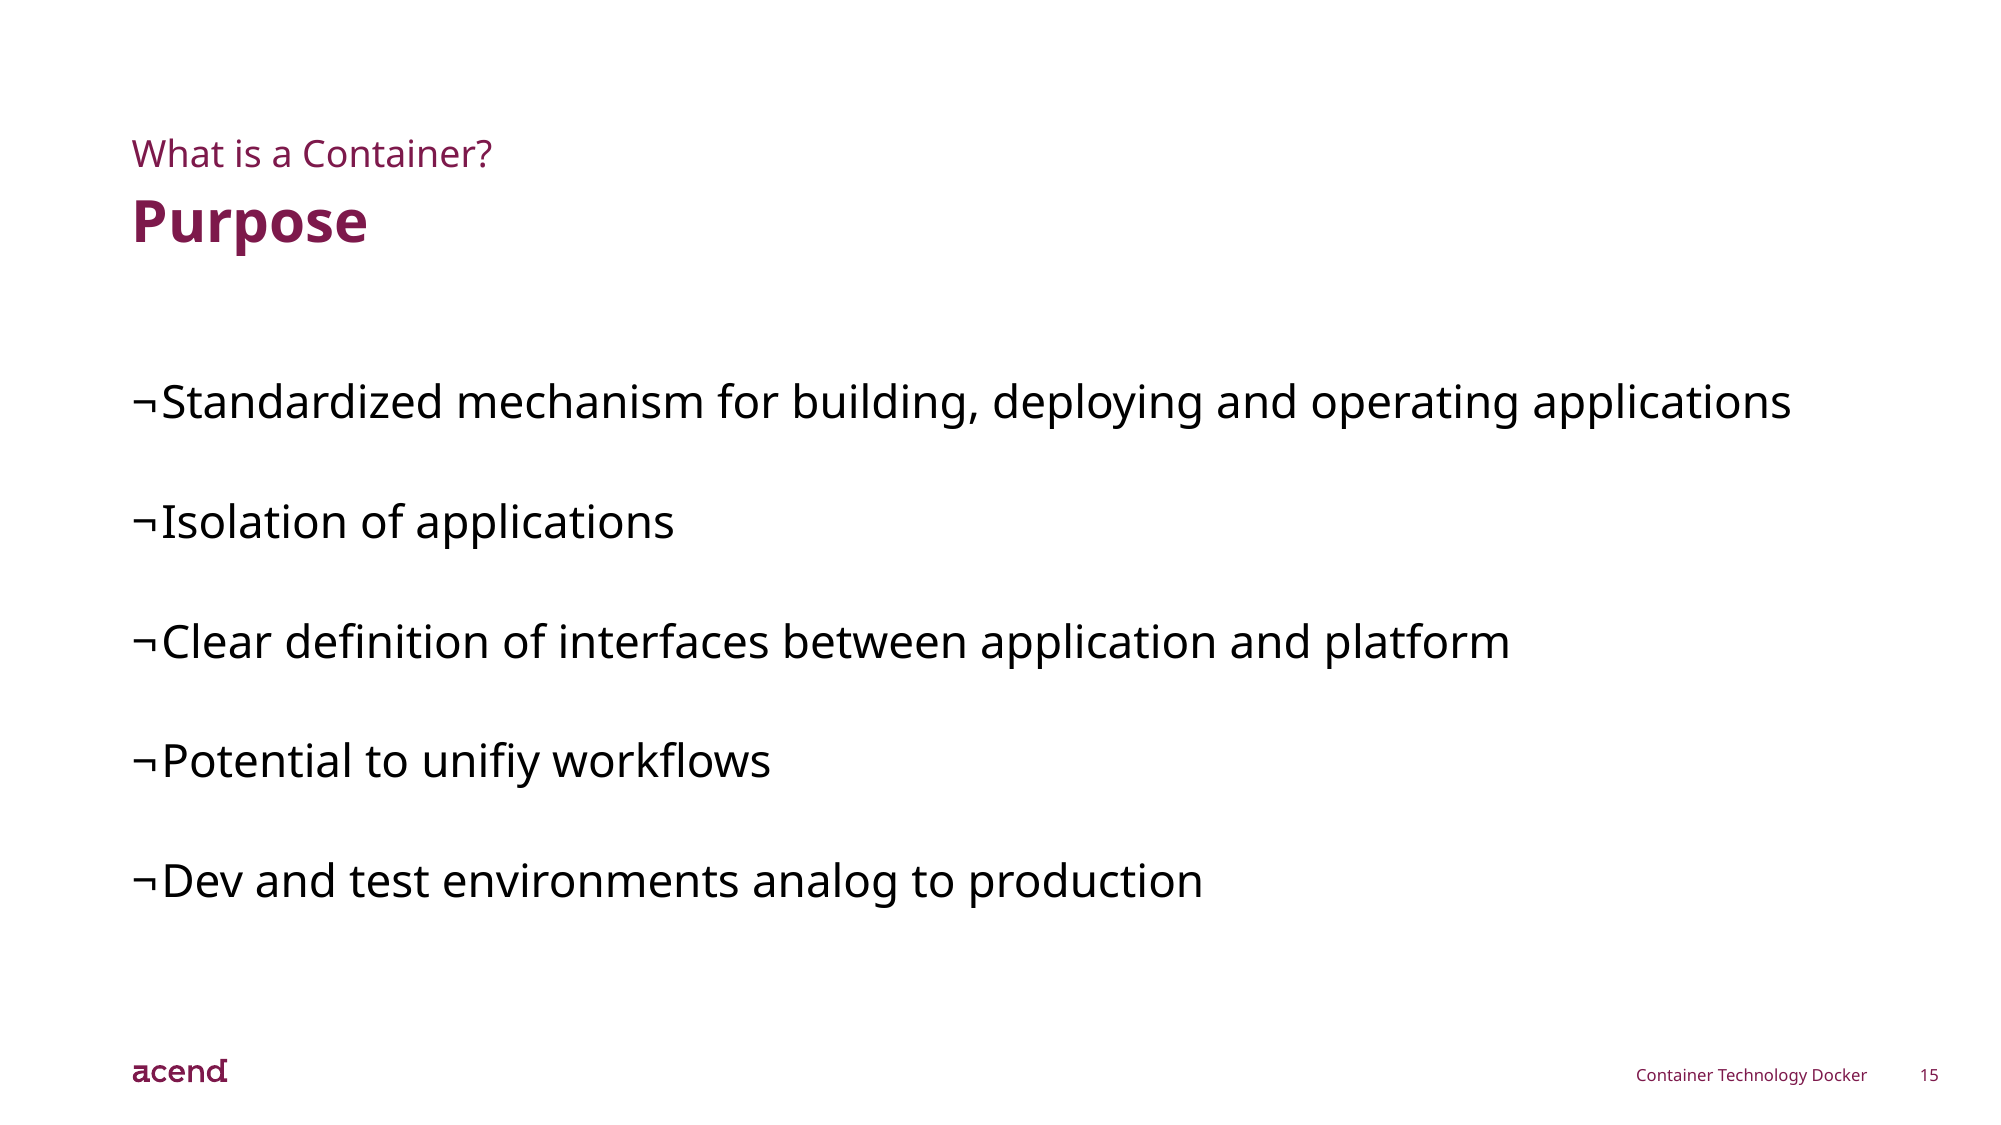

# What is a Container?
Purpose
Standardized mechanism for building, deploying and operating applications
Isolation of applications
Clear definition of interfaces between application and platform
Potential to unifiy workflows
Dev and test environments analog to production
Container Technology Docker
15